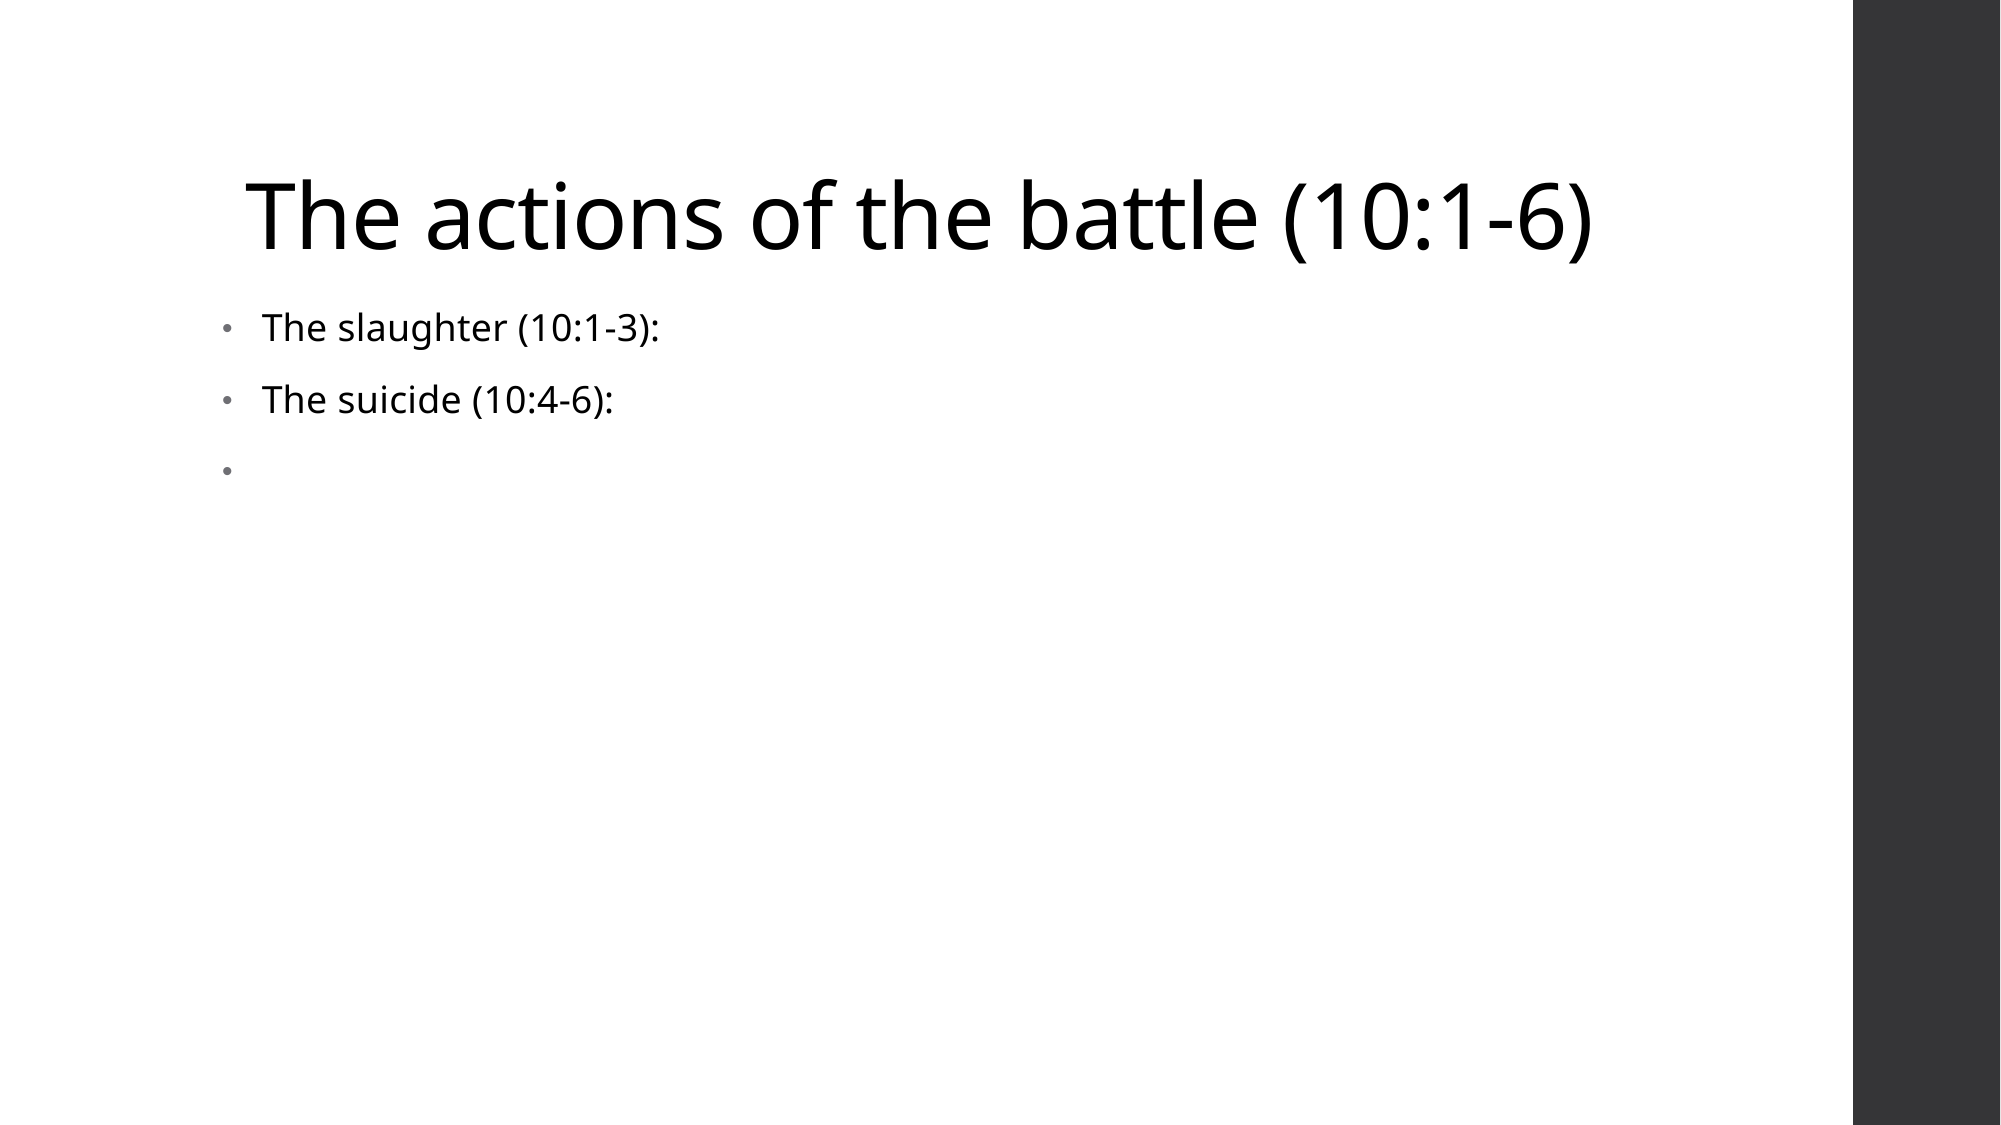

# The actions of the battle (10:1-6)
 The slaughter (10:1-3):
 The suicide (10:4-6):